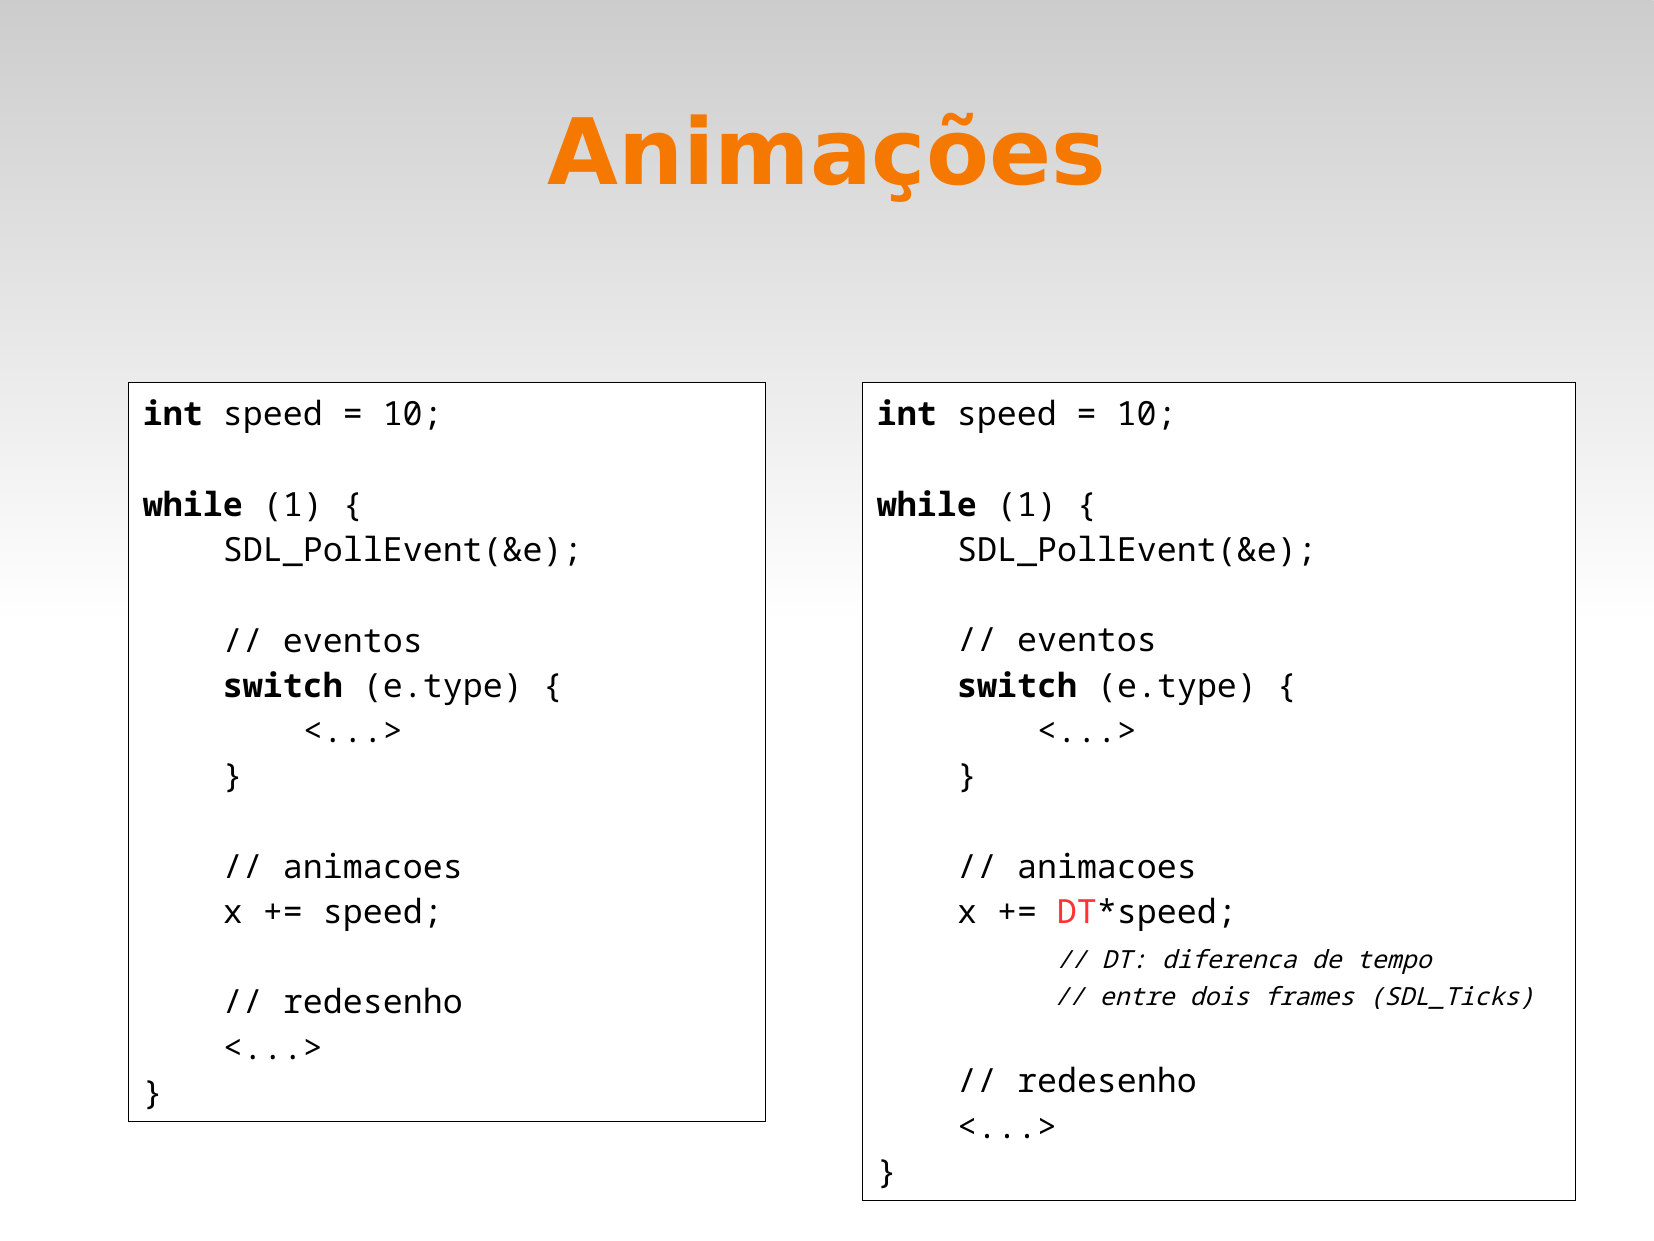

# Animações
int speed = 10;
while (1) {
 SDL_PollEvent(&e);
 // eventos
 switch (e.type) {
 <...>
 }
 // animacoes
 x += DT*speed;
 // DT: diferenca de tempo
		 // entre dois frames (SDL_Ticks)
 // redesenho
 <...>
}
int speed = 10;
while (1) {
 SDL_PollEvent(&e);
 // eventos
 switch (e.type) {
 <...>
 }
 // animacoes
 x += speed;
 // redesenho
 <...>
}